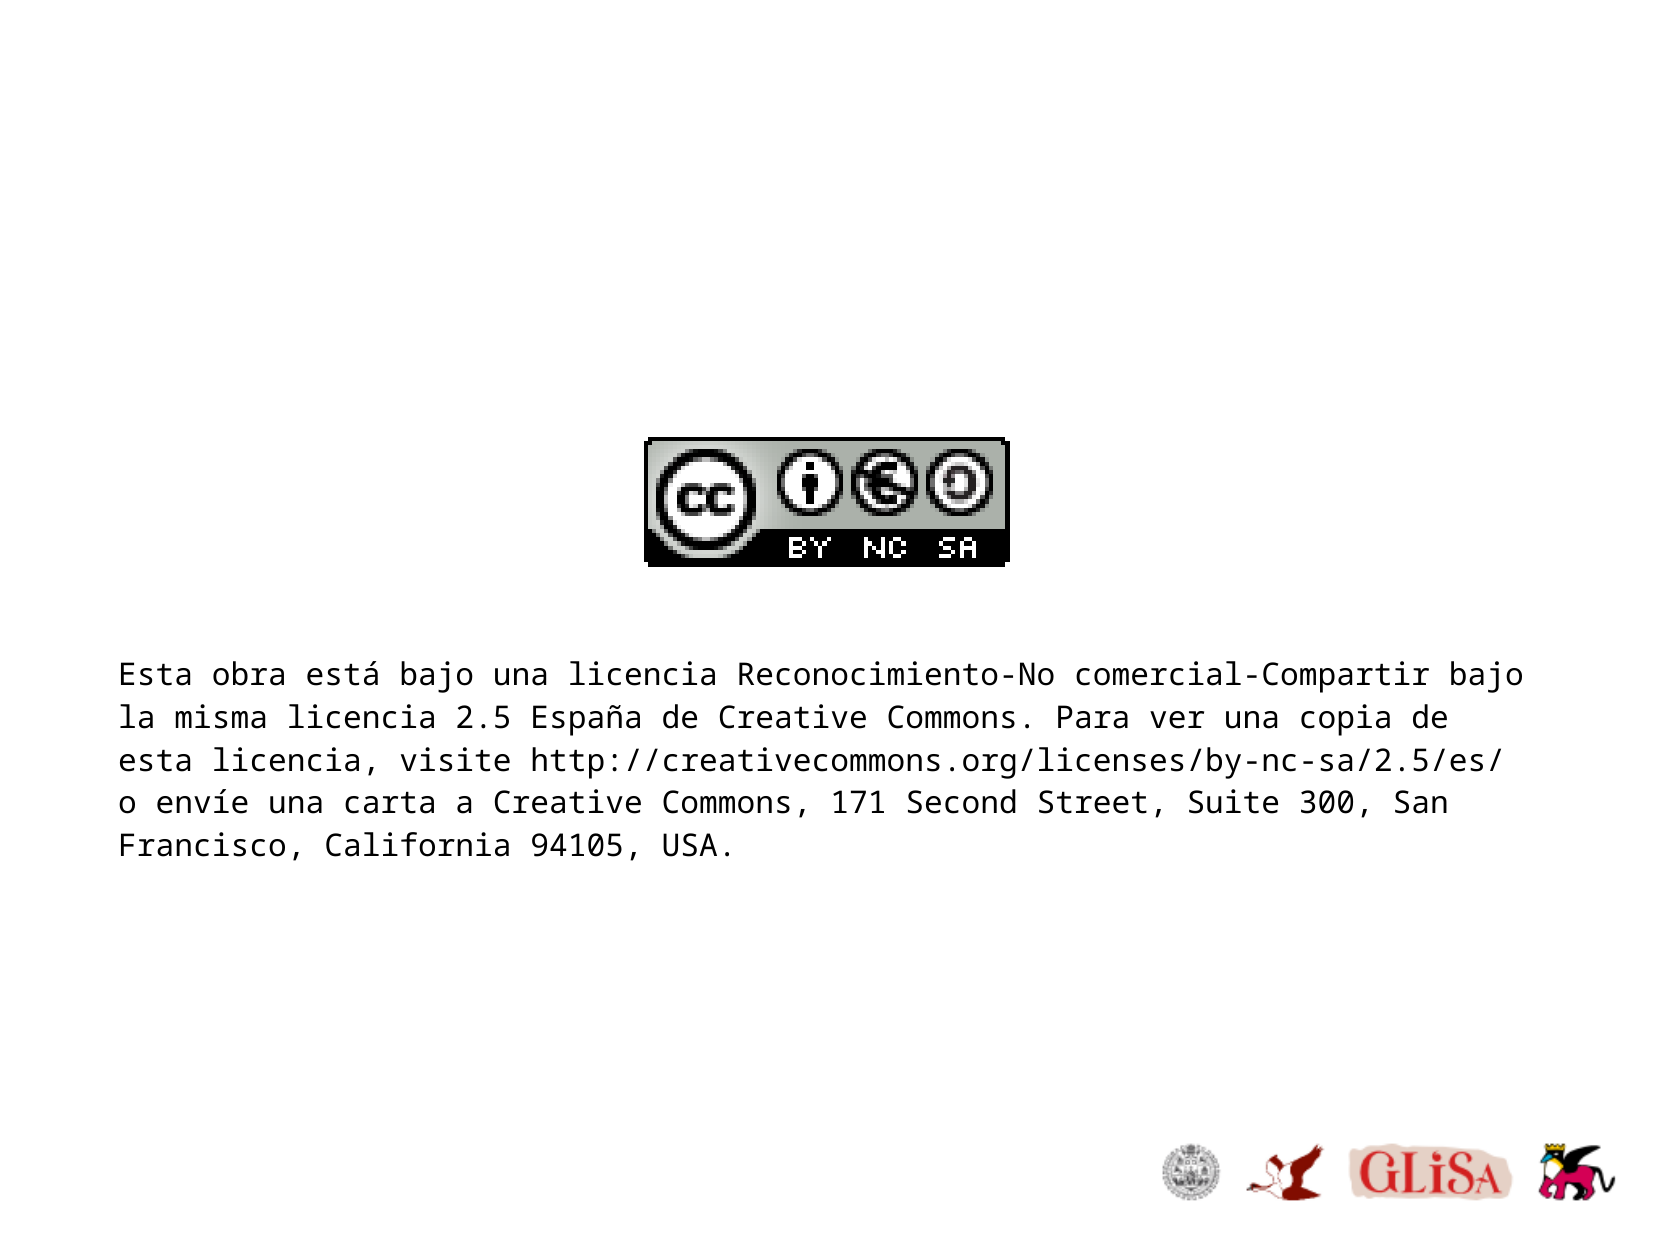

Esta obra está bajo una licencia Reconocimiento-No comercial-Compartir bajo la misma licencia 2.5 España de Creative Commons. Para ver una copia de esta licencia, visite http://creativecommons.org/licenses/by-nc-sa/2.5/es/ o envíe una carta a Creative Commons, 171 Second Street, Suite 300, San Francisco, California 94105, USA.